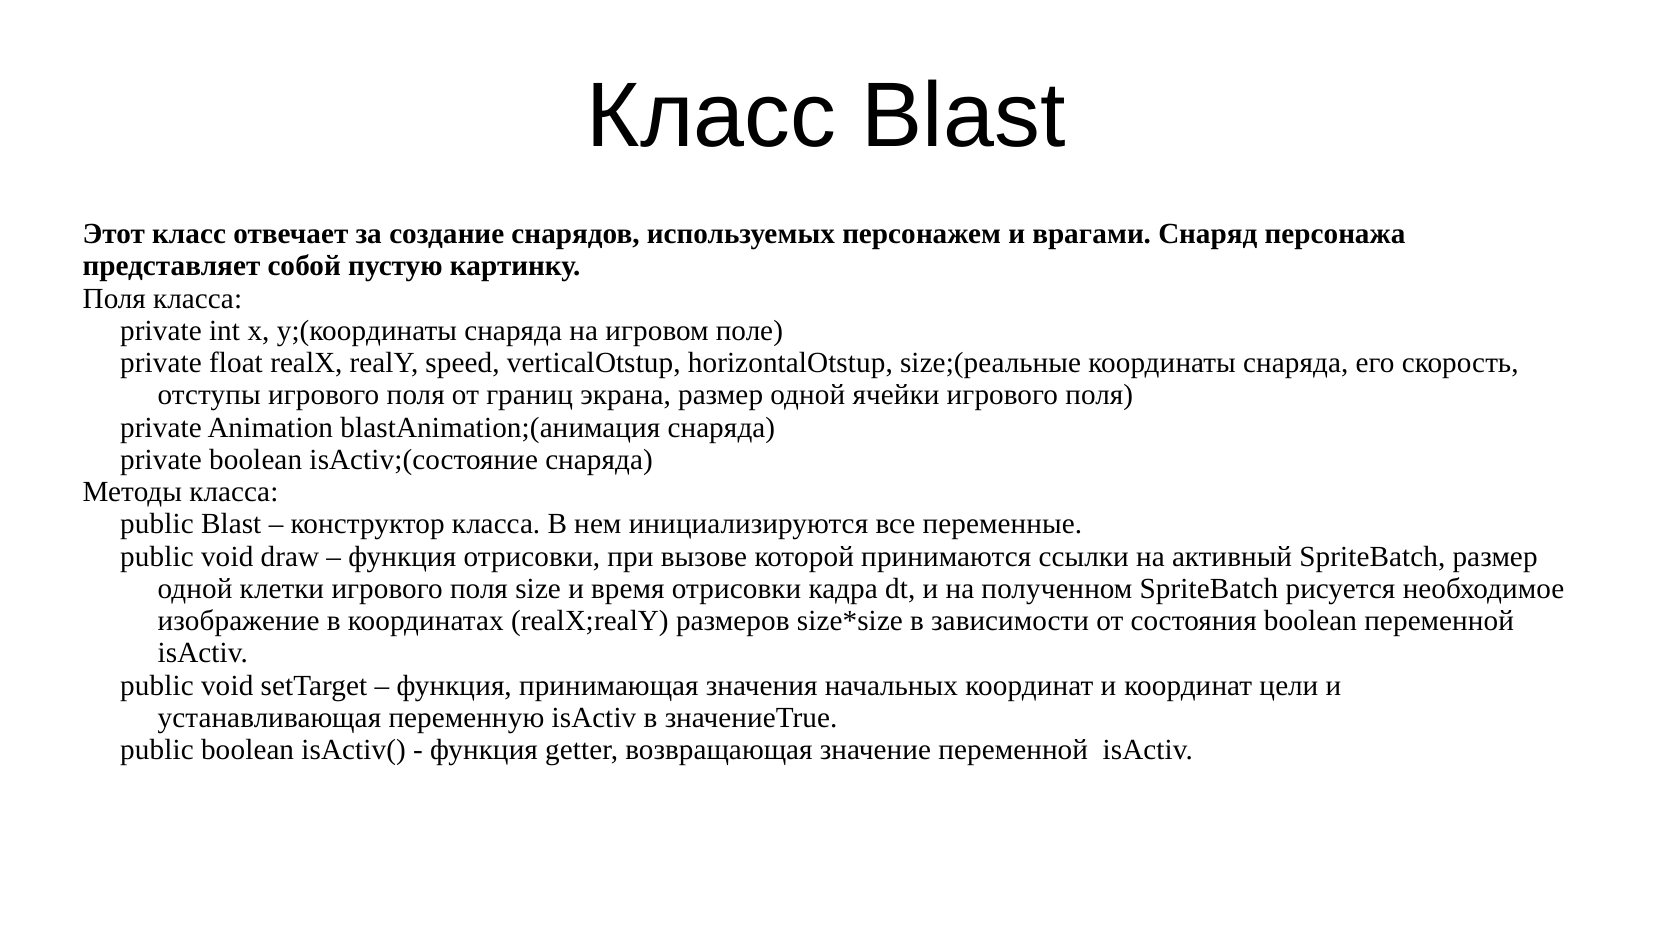

Класс Blast
# Этот класс отвечает за создание снарядов, используемых персонажем и врагами. Снаряд персонажа представляет собой пустую картинку.
Поля класса:
private int x, y;(координаты снаряда на игровом поле)
private float realX, realY, speed, verticalOtstup, horizontalOtstup, size;(реальные координаты снаряда, его скорость, отступы игрового поля от границ экрана, размер одной ячейки игрового поля)
private Animation blastAnimation;(анимация снаряда)
private boolean isActiv;(состояние снаряда)
Методы класса:
public Blast – конструктор класса. В нем инициализируются все переменные.
public void draw – функция отрисовки, при вызове которой принимаются ссылки на активный SpriteBatch, размер одной клетки игрового поля size и время отрисовки кадра dt, и на полученном SpriteBatch рисуется необходимое изображение в координатах (realX;realY) размеров size*size в зависимости от состояния boolean переменной isActiv.
public void setTarget – функция, принимающая значения начальных координат и координат цели и устанавливающая переменную isActiv в значениеTrue.
public boolean isActiv() - функция getter, возвращающая значение переменной isActiv.